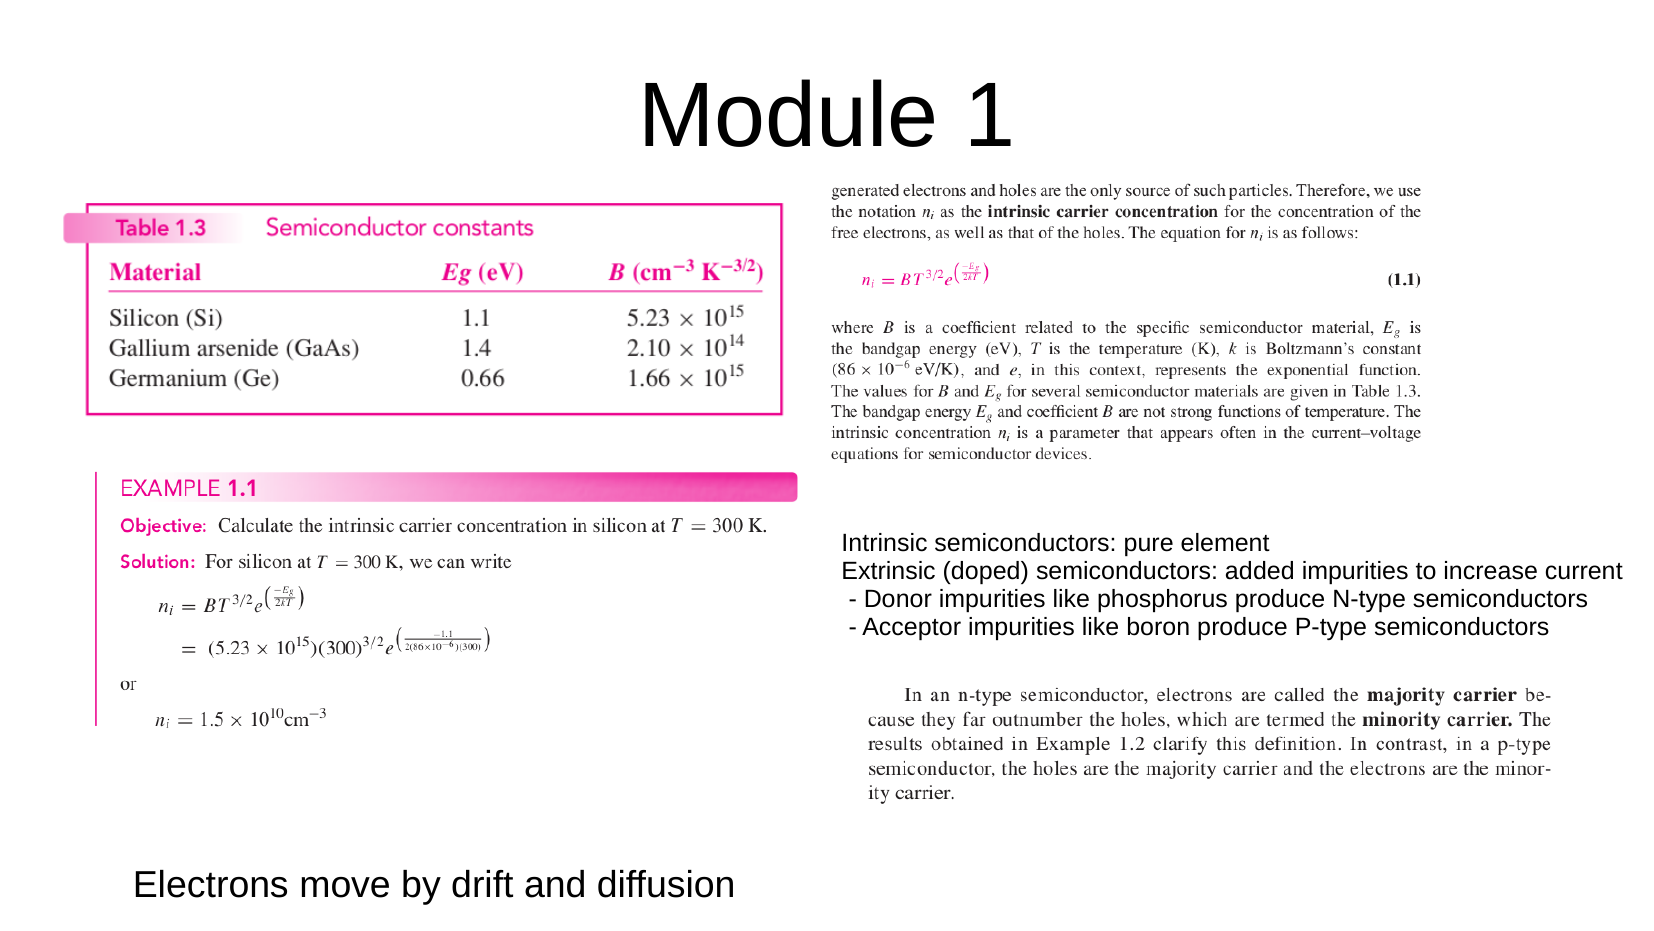

# Module 1
Intrinsic semiconductors: pure element
Extrinsic (doped) semiconductors: added impurities to increase current
 - Donor impurities like phosphorus produce N-type semiconductors
 - Acceptor impurities like boron produce P-type semiconductors
Electrons move by drift and diffusion